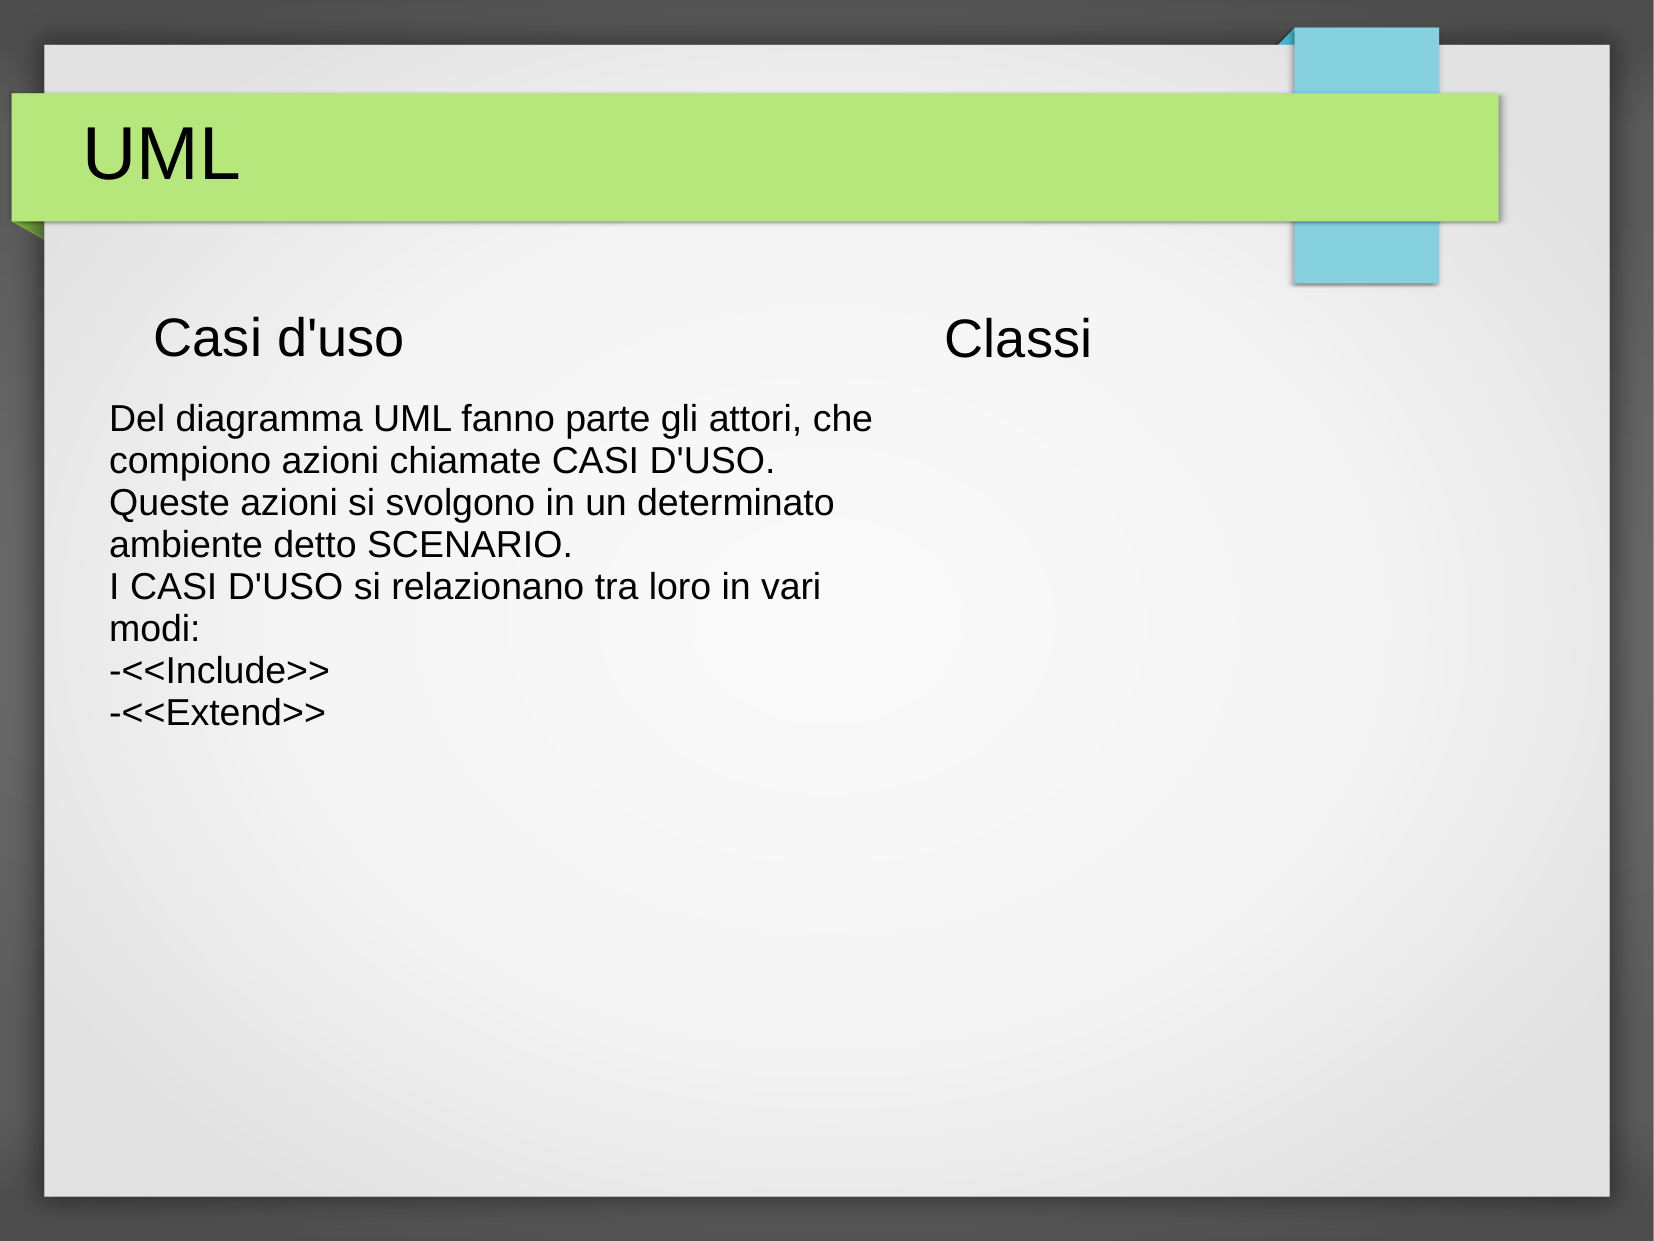

# UML
Casi d'uso
Classi
Del diagramma UML fanno parte gli attori, che compiono azioni chiamate CASI D'USO.
Queste azioni si svolgono in un determinato ambiente detto SCENARIO.
I CASI D'USO si relazionano tra loro in vari modi:
-<<Include>>
-<<Extend>>